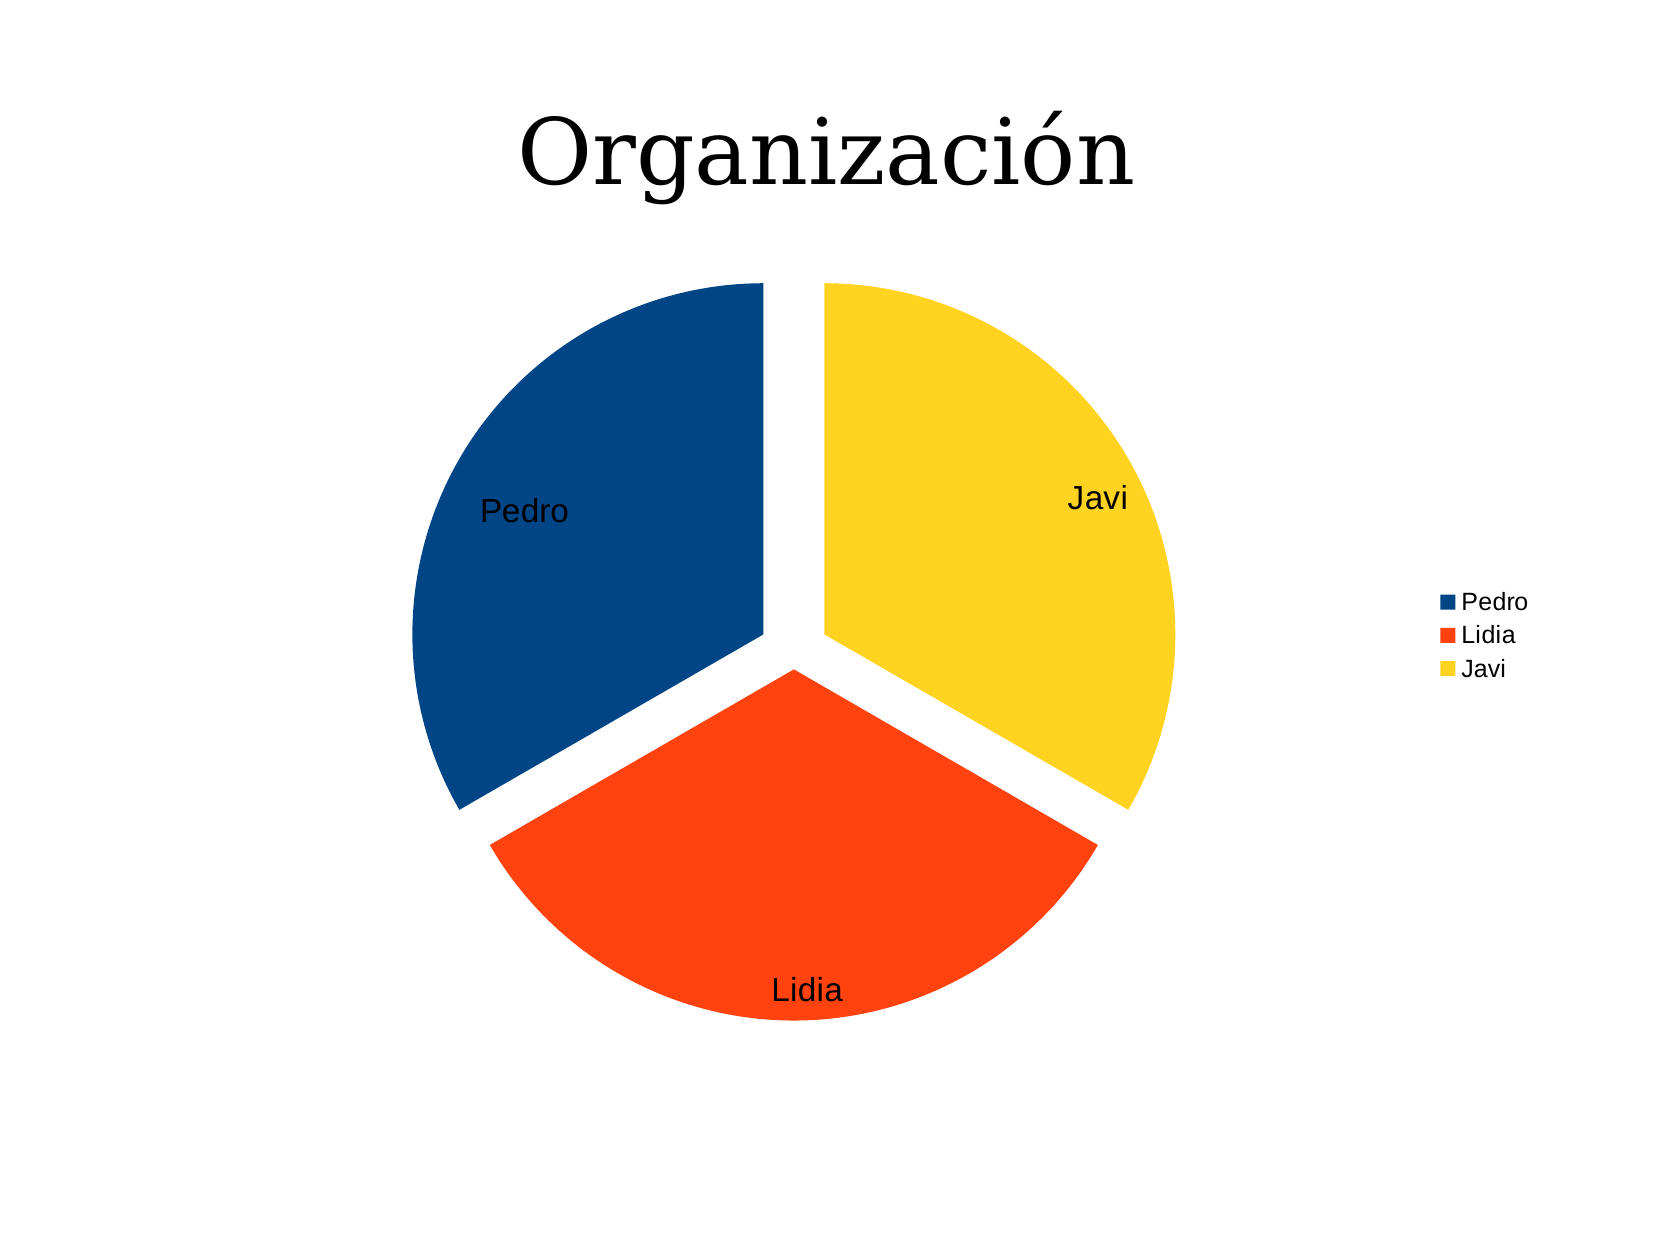

# Organización
### Chart
| Category | Modelo | Motor | Android |
|---|---|---|---|
| Pedro | 5.0 | 5.0 | 5.0 |
| Lidia | 5.0 | 5.0 | 5.0 |
| Javi | 5.0 | 5.0 | 5.0 |